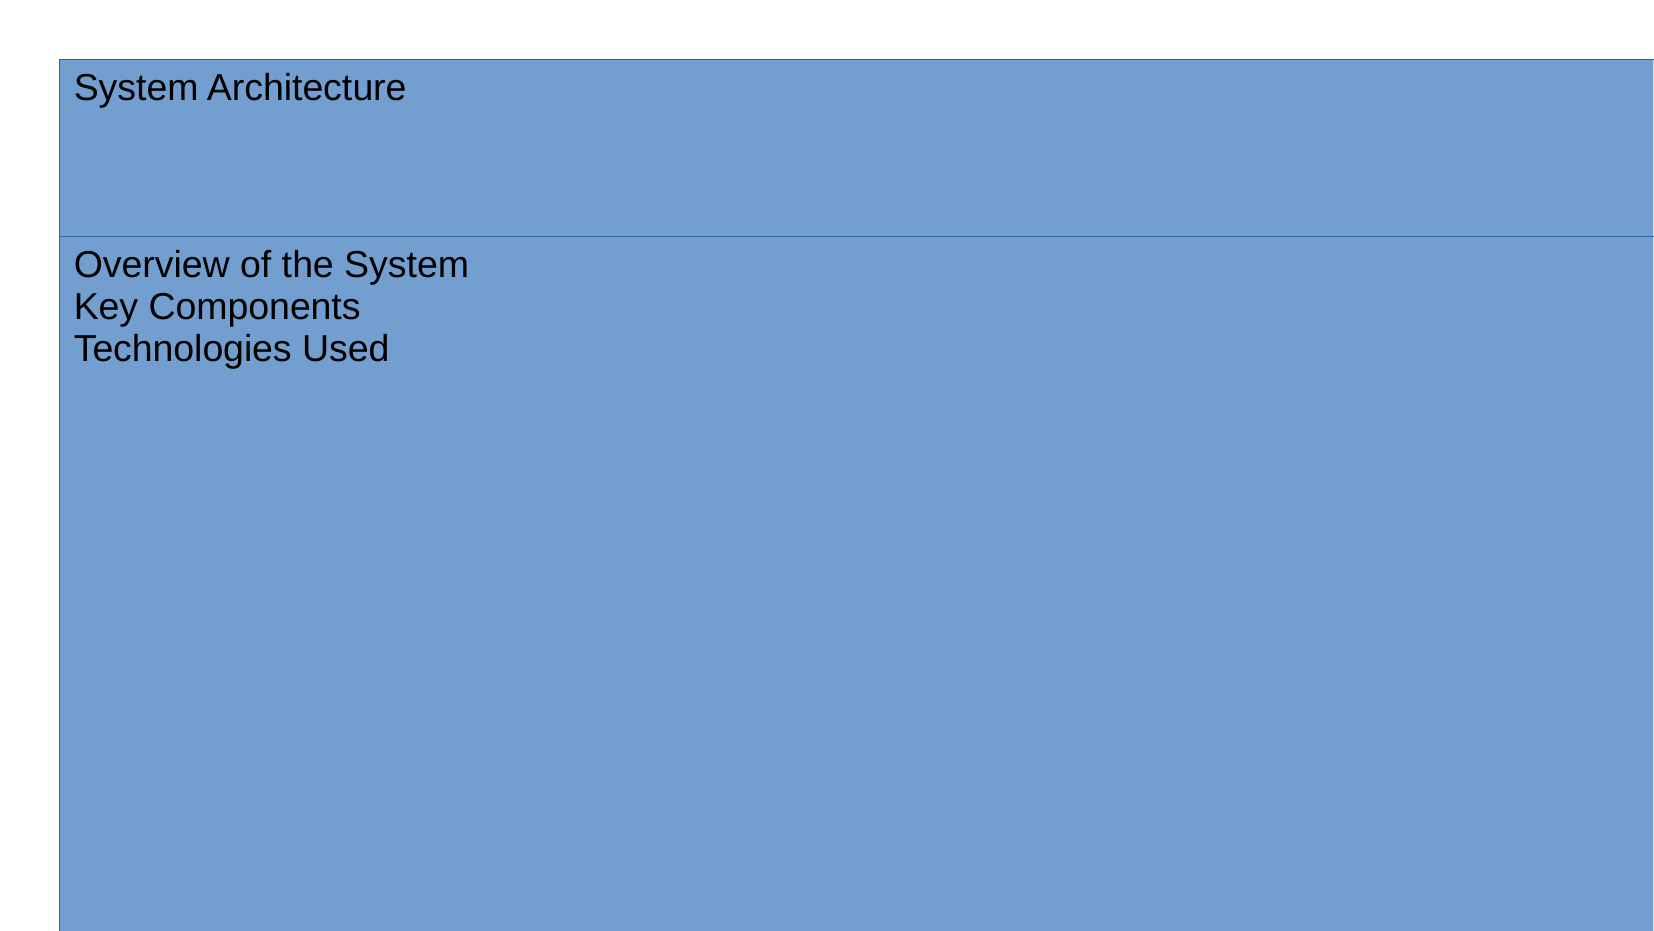

System Architecture
Overview of the System
Key Components
Technologies Used